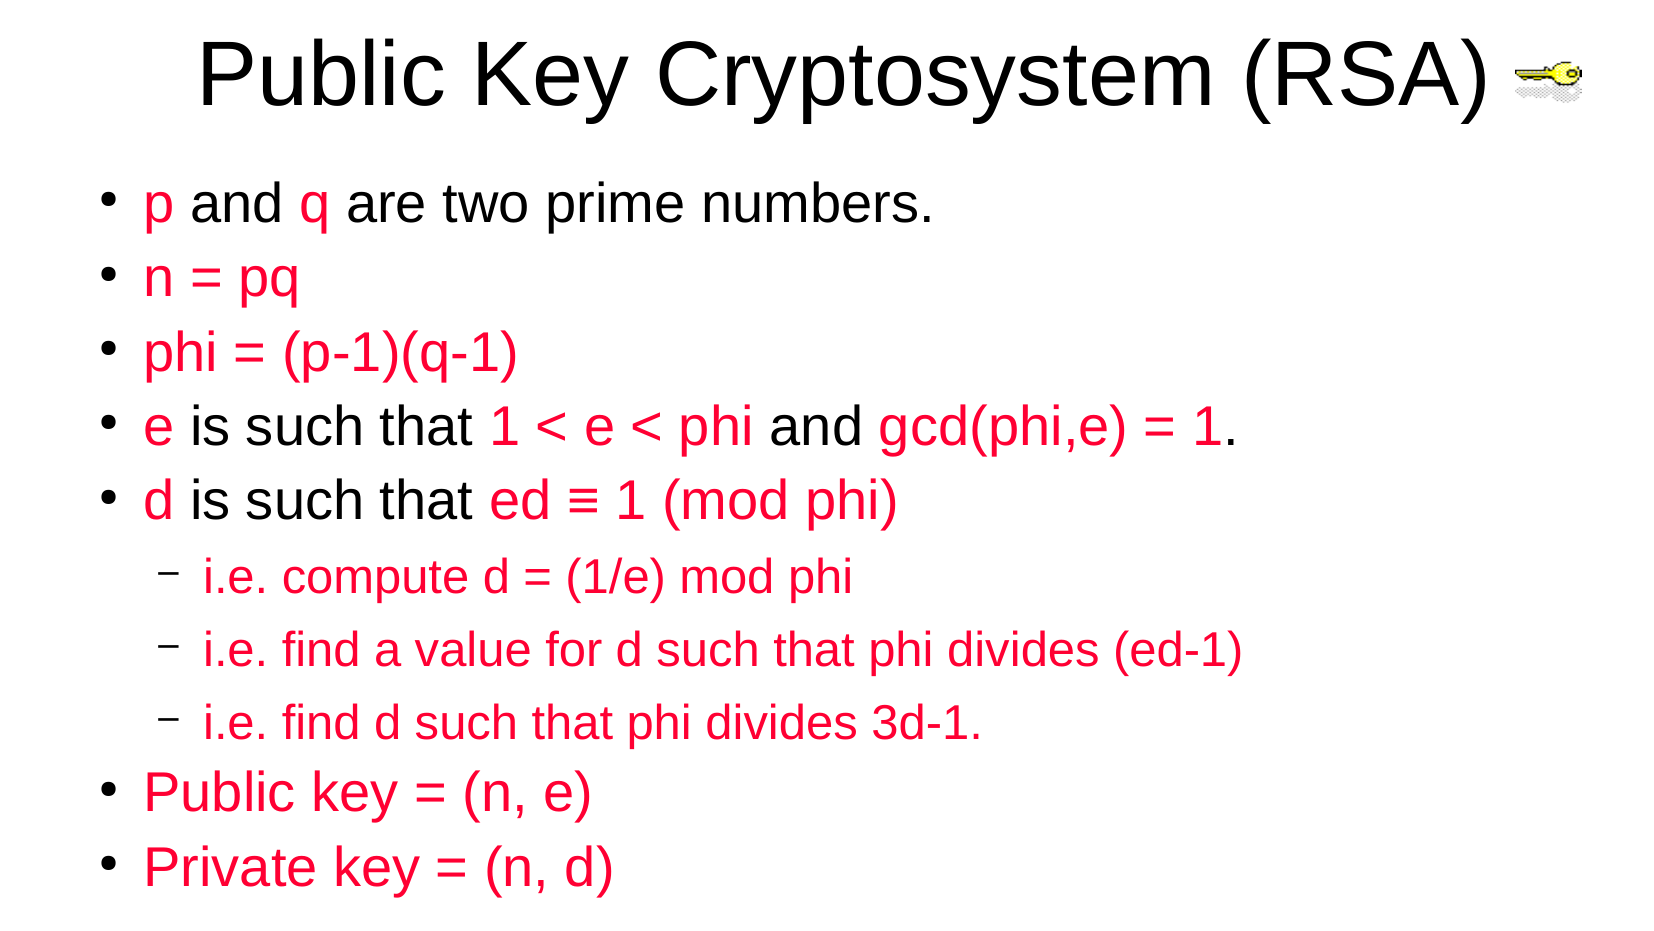

# Public Key Cryptosystem (RSA)
p and q are two prime numbers.
n = pq
phi = (p-1)(q-1)
e is such that 1 < e < phi and gcd(phi,e) = 1.
d is such that ed ≡ 1 (mod phi)
i.e. compute d = (1/e) mod phi
i.e. find a value for d such that phi divides (ed-1)
i.e. find d such that phi divides 3d-1.
Public key = (n, e)
Private key = (n, d)